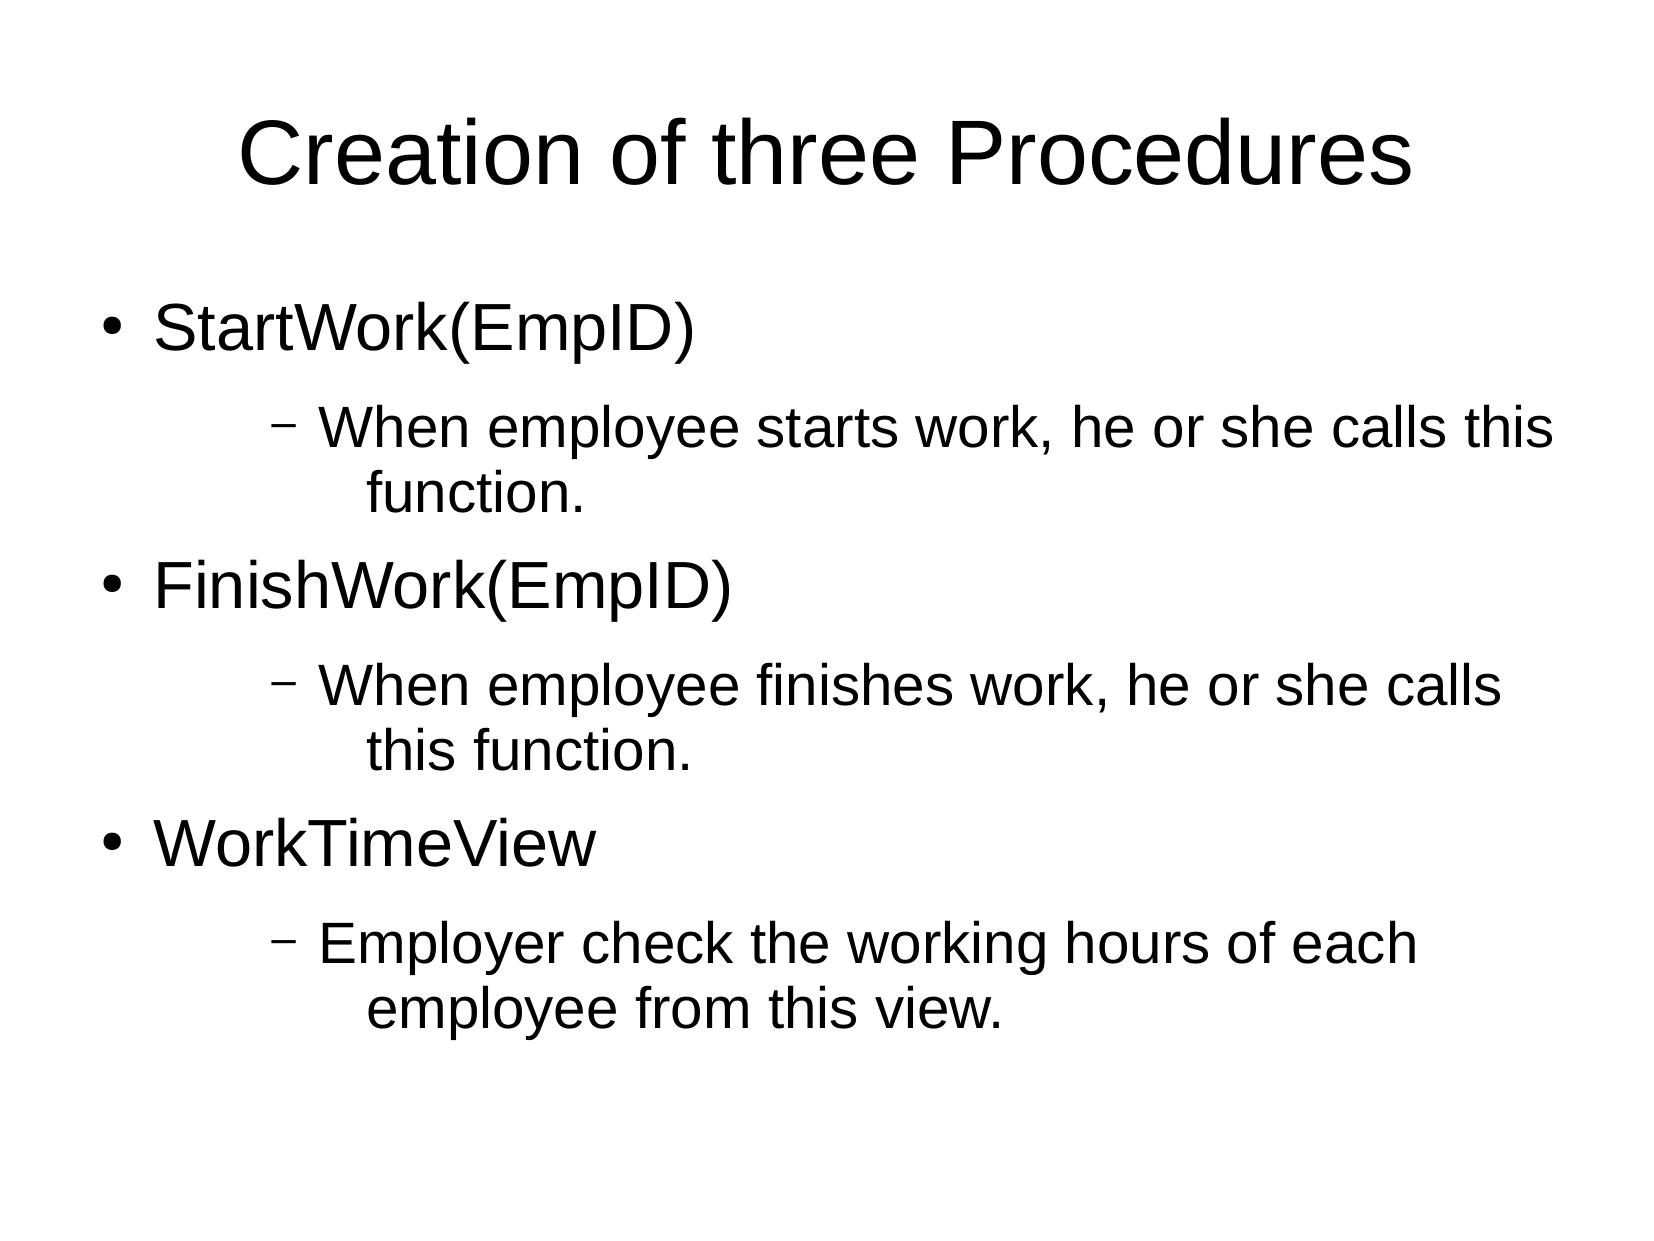

# Creation of three Procedures
StartWork(EmpID)
When employee starts work, he or she calls this function.
FinishWork(EmpID)
When employee finishes work, he or she calls this function.
WorkTimeView
Employer check the working hours of each employee from this view.